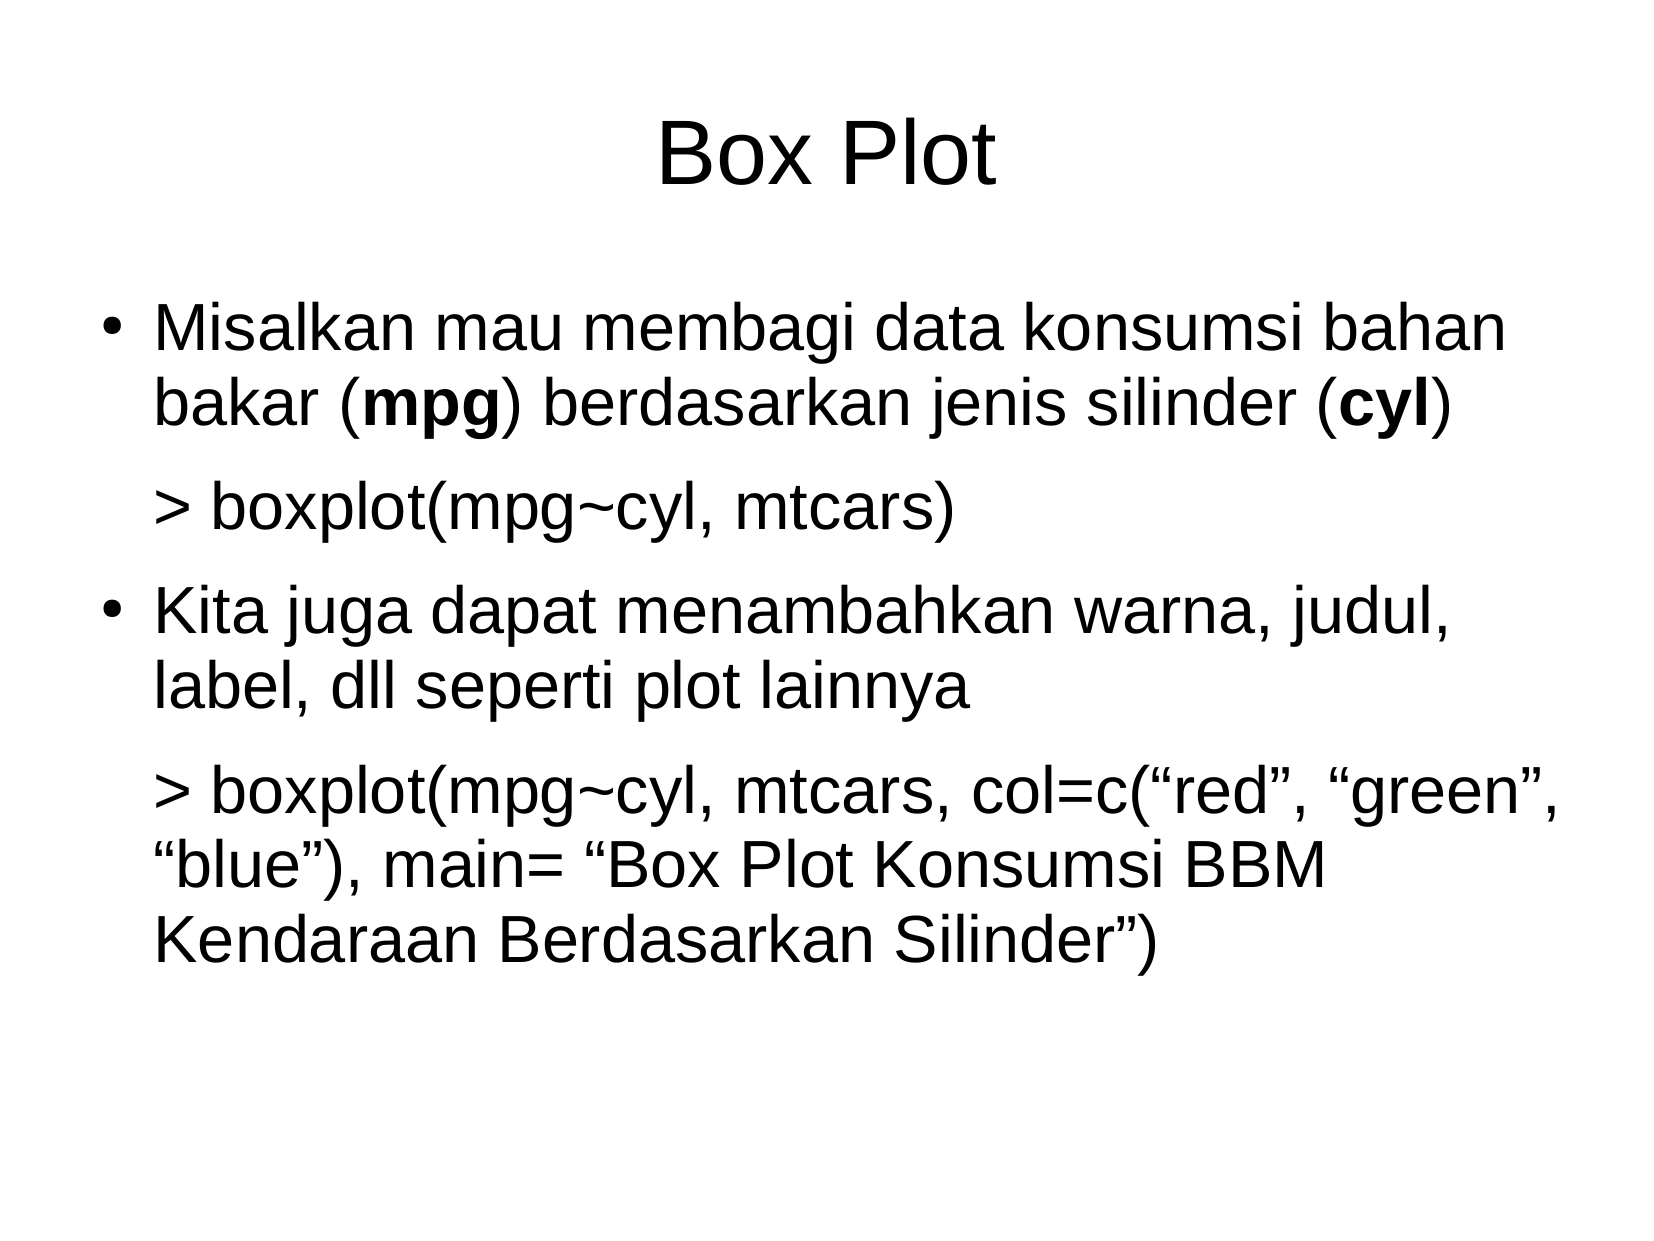

# Box Plot
Misalkan mau membagi data konsumsi bahan bakar (mpg) berdasarkan jenis silinder (cyl)
> boxplot(mpg~cyl, mtcars)
Kita juga dapat menambahkan warna, judul, label, dll seperti plot lainnya
> boxplot(mpg~cyl, mtcars, col=c(“red”, “green”, “blue”), main= “Box Plot Konsumsi BBM Kendaraan Berdasarkan Silinder”)